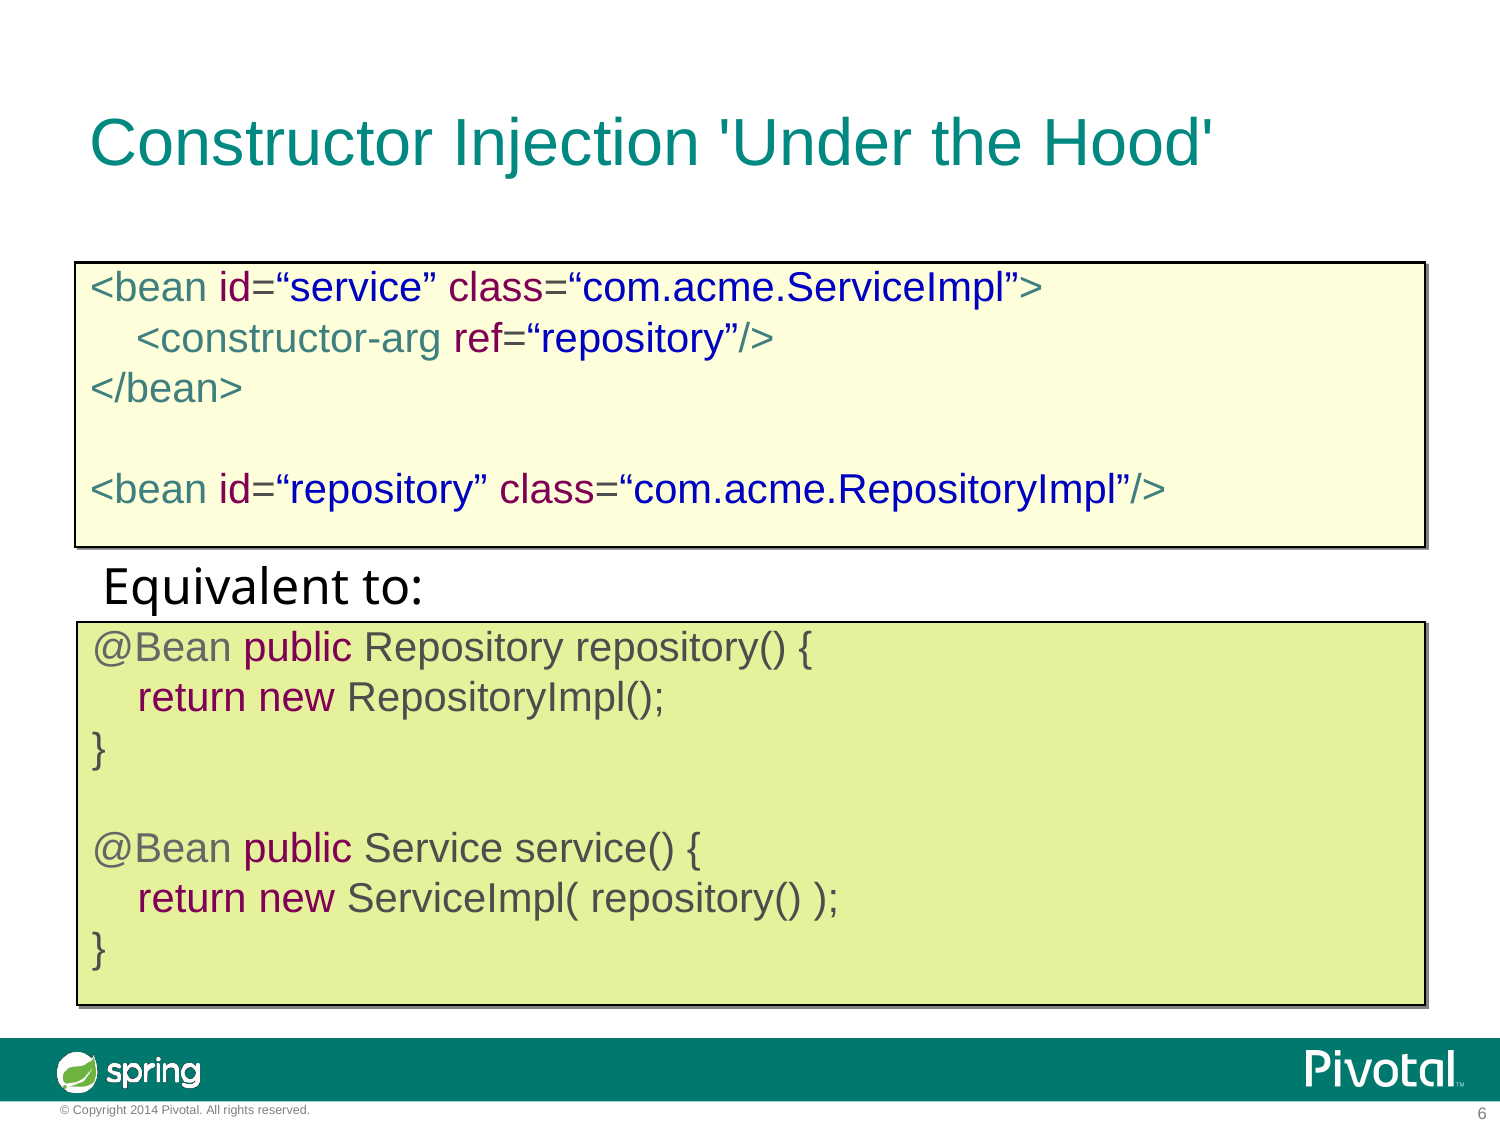

# Constructor Injection 'Under the Hood'
<bean id=“service” class=“com.acme.ServiceImpl”>
 <constructor-arg ref=“repository”/>
</bean>
<bean id=“repository” class=“com.acme.RepositoryImpl”/>
Equivalent to:
@Bean public Repository repository() {
 return new RepositoryImpl();
}
@Bean public Service service() {
 return new ServiceImpl( repository() );
}